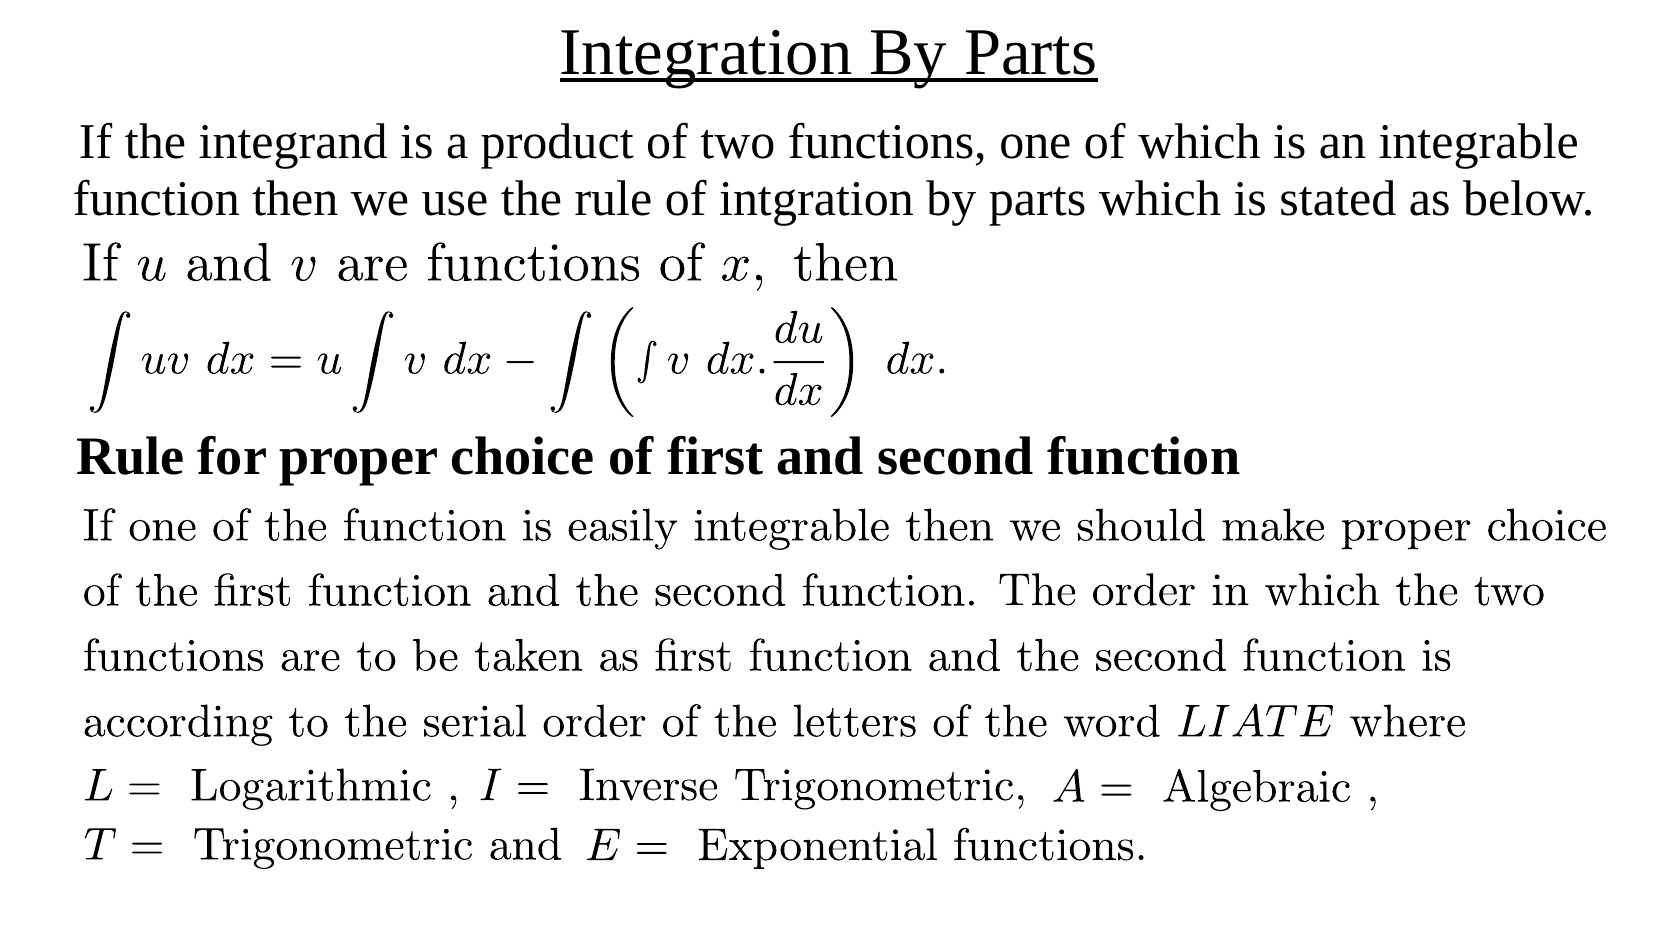

# Integration By Parts
 If the integrand is a product of two functions, one of which is an integrable
 function then we use the rule of intgration by parts which is stated as below.
 Rule for proper choice of first and second function